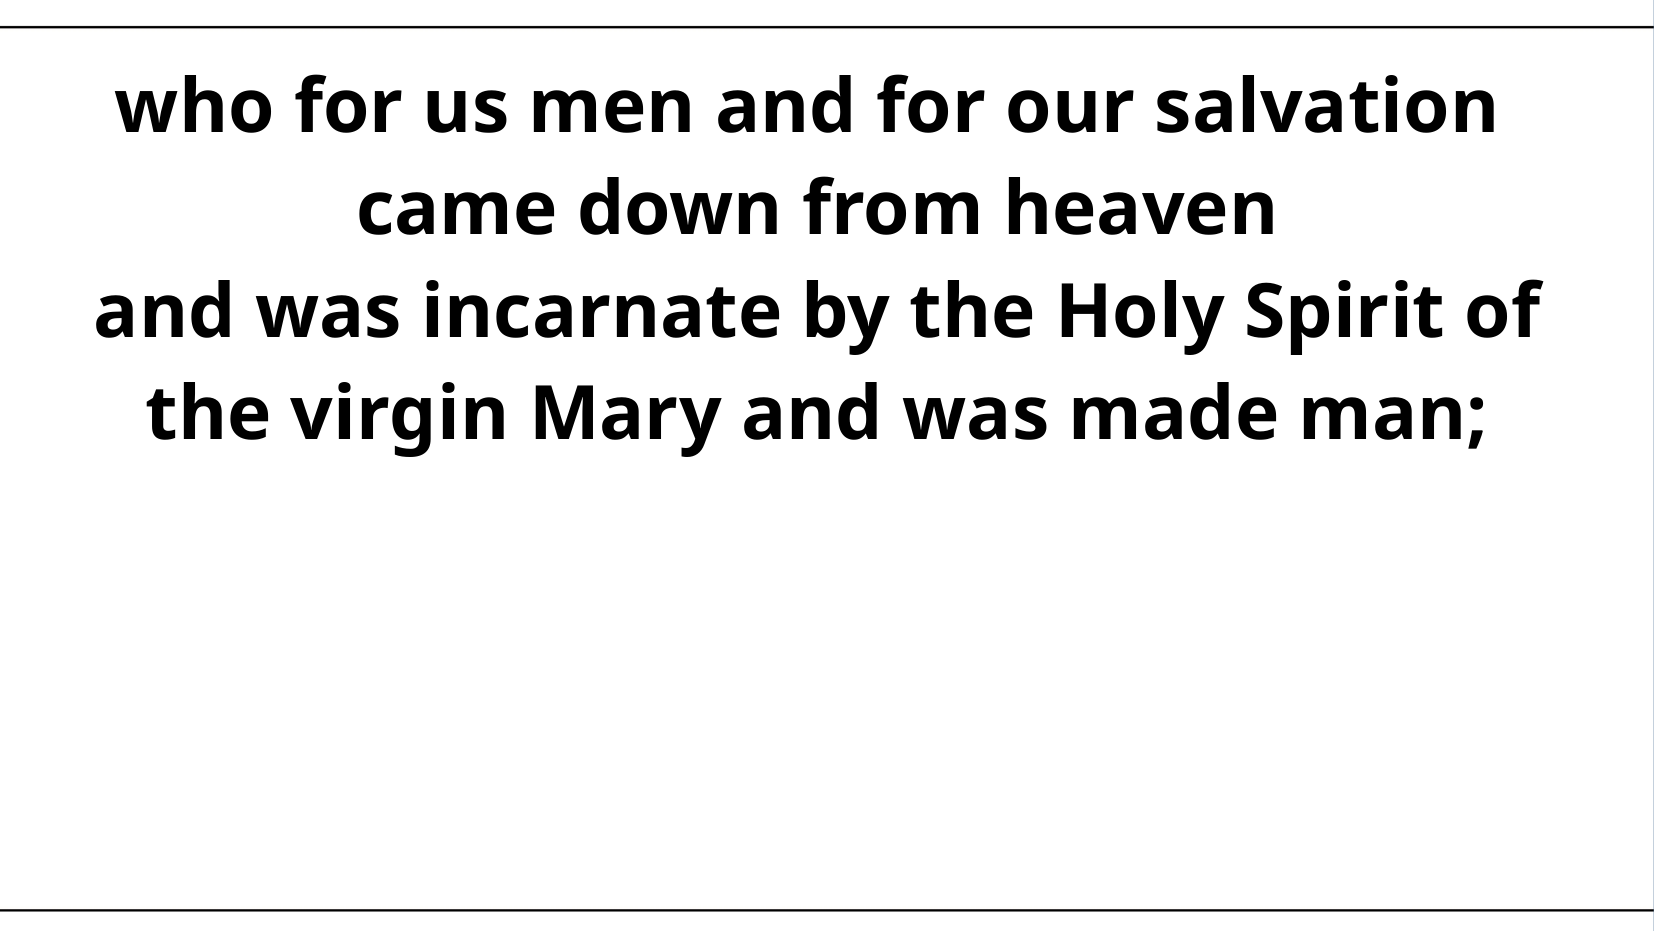

who for us men and for our salvation
came down from heaven
and was incarnate by the Holy Spirit of
the virgin Mary and was made man;